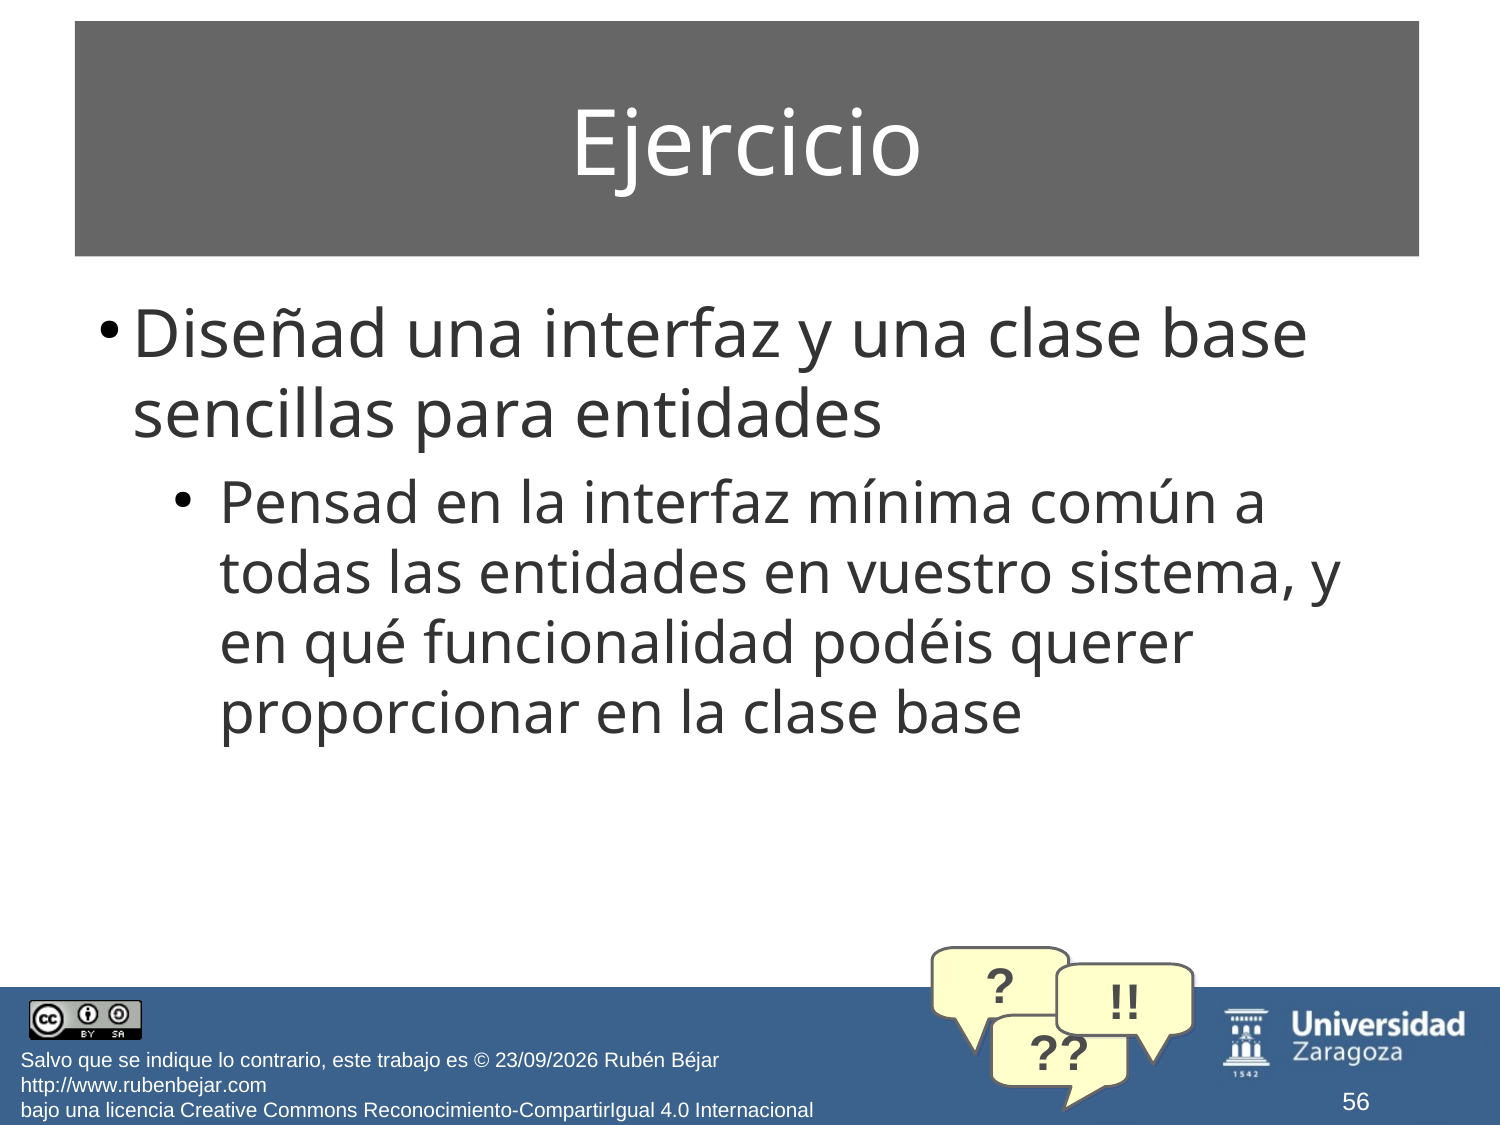

# Ejercicio
Diseñad una interfaz y una clase base sencillas para entidades
Pensad en la interfaz mínima común a todas las entidades en vuestro sistema, y en qué funcionalidad podéis querer proporcionar en la clase base
?
!!
??